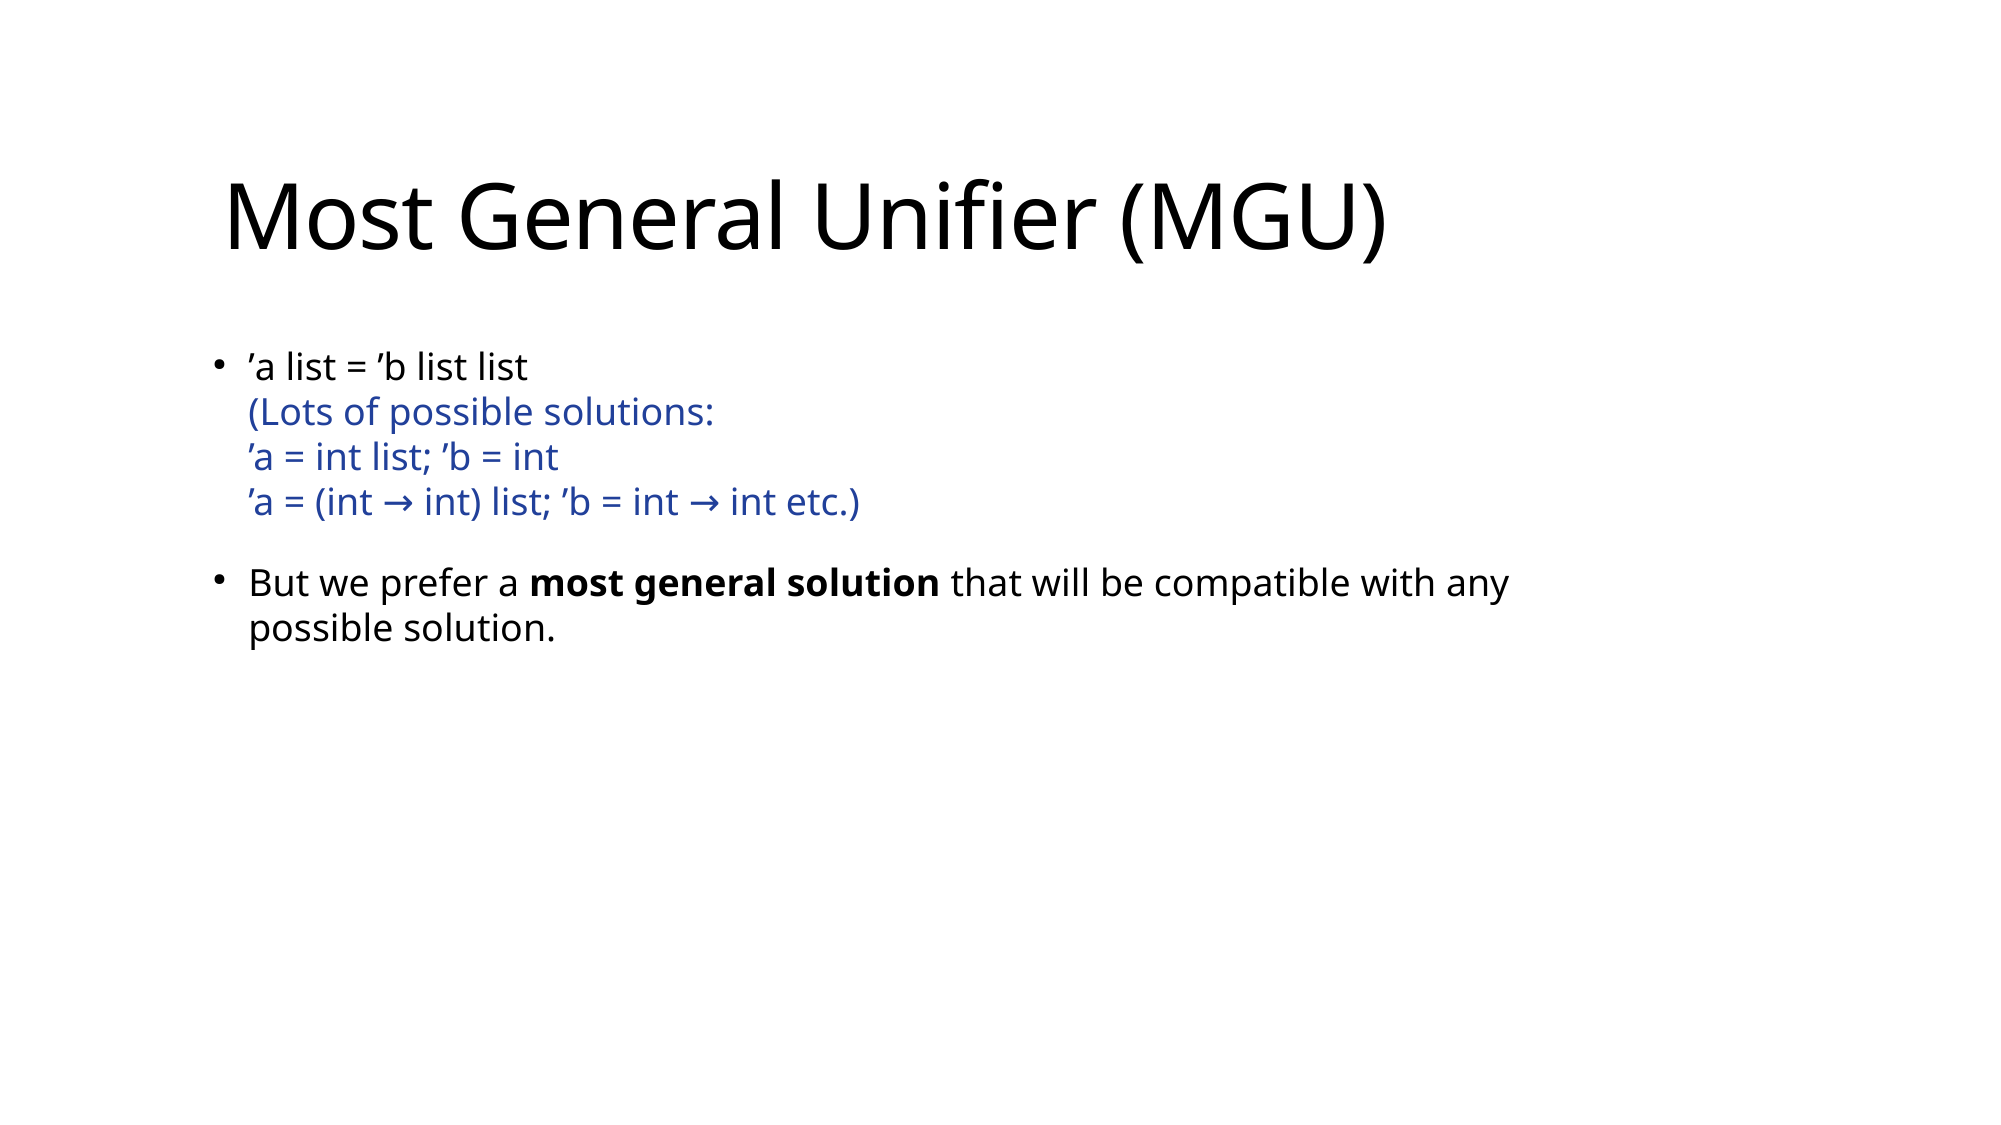

# Most General Unifier (MGU)
’a list = ’b list list
(Lots of possible solutions:
’a = int list; ’b = int
’a = (int → int) list; ’b = int → int etc.)
But we prefer a most general solution that will be compatible with any possible solution.